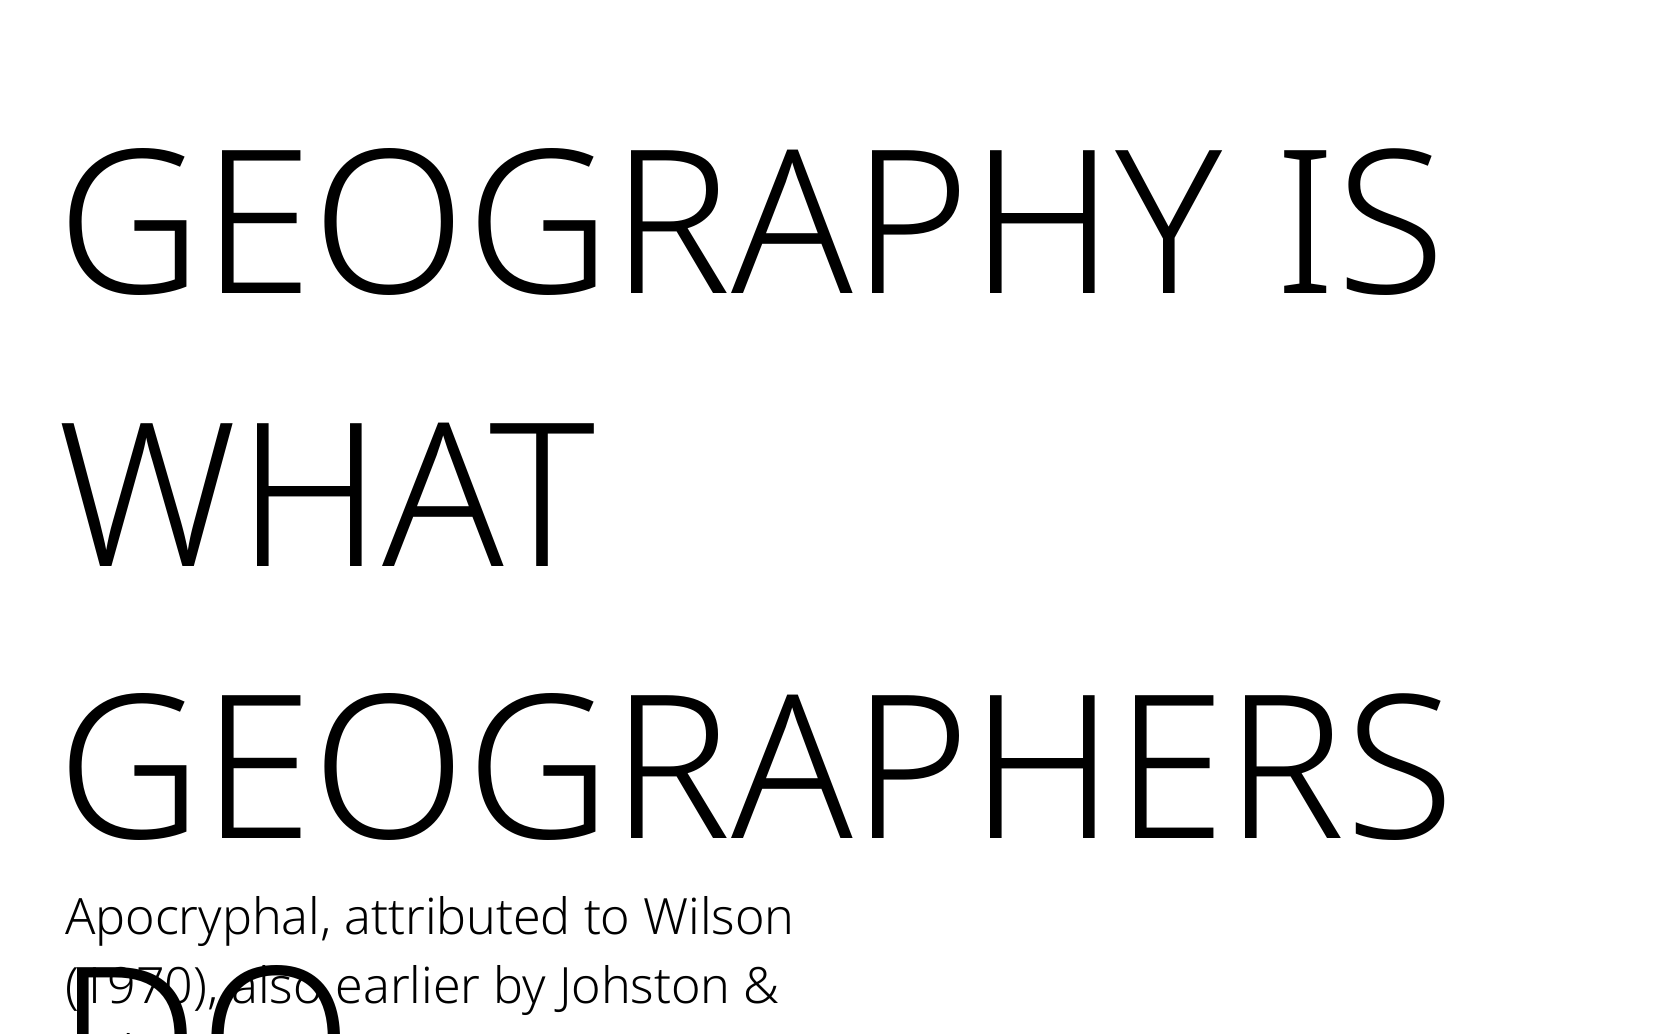

GEOGRAPHY IS WHAT GEOGRAPHERS DO
Apocryphal, attributed to Wilson (1970), also earlier by Johston & Sidaway (2015)